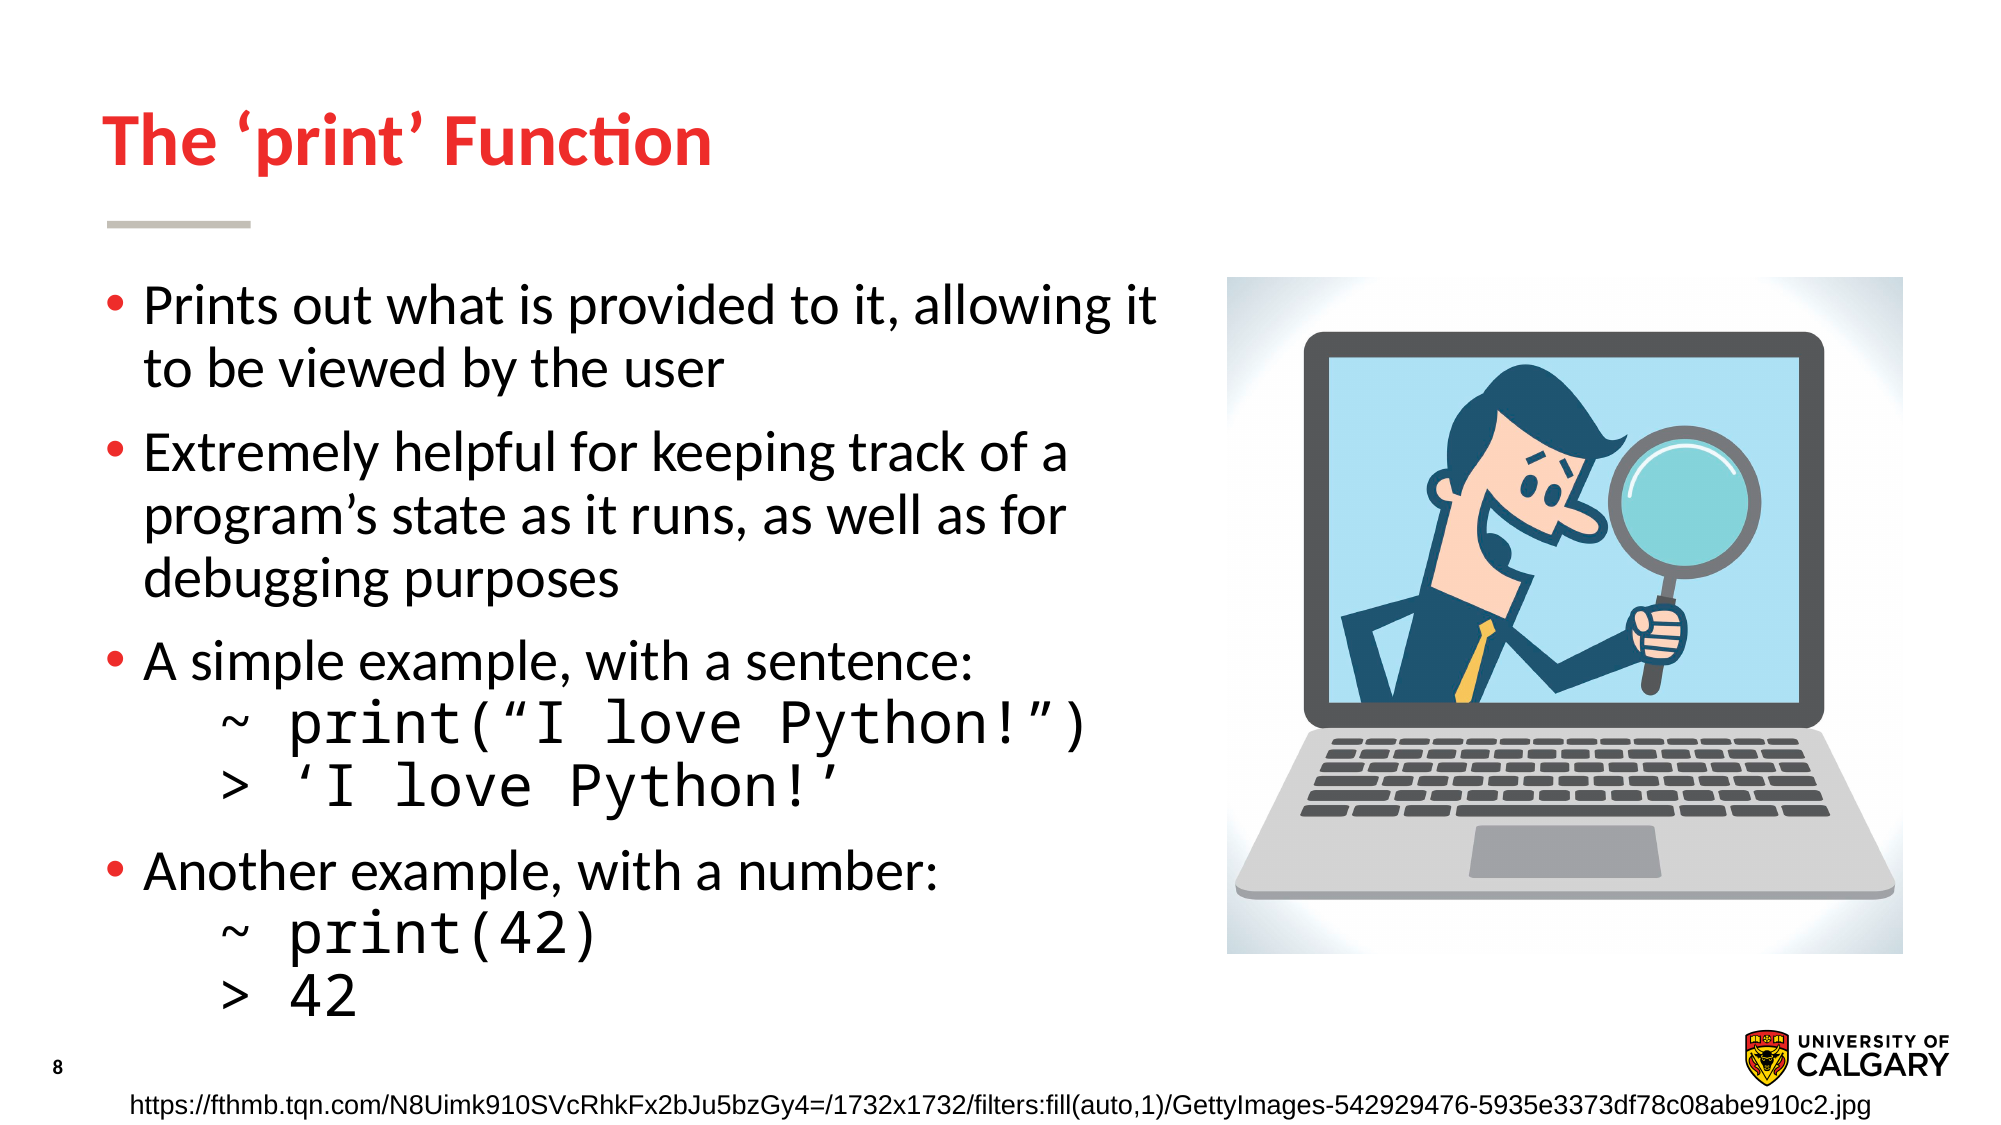

# The ‘print’ Function
Prints out what is provided to it, allowing it to be viewed by the user
Extremely helpful for keeping track of a program’s state as it runs, as well as for debugging purposes
A simple example, with a sentence:
	~ print(“I love Python!”)
	> ‘I love Python!’
Another example, with a number:
	~ print(42)
	> 42
https://fthmb.tqn.com/N8Uimk910SVcRhkFx2bJu5bzGy4=/1732x1732/filters:fill(auto,1)/GettyImages-542929476-5935e3373df78c08abe910c2.jpg